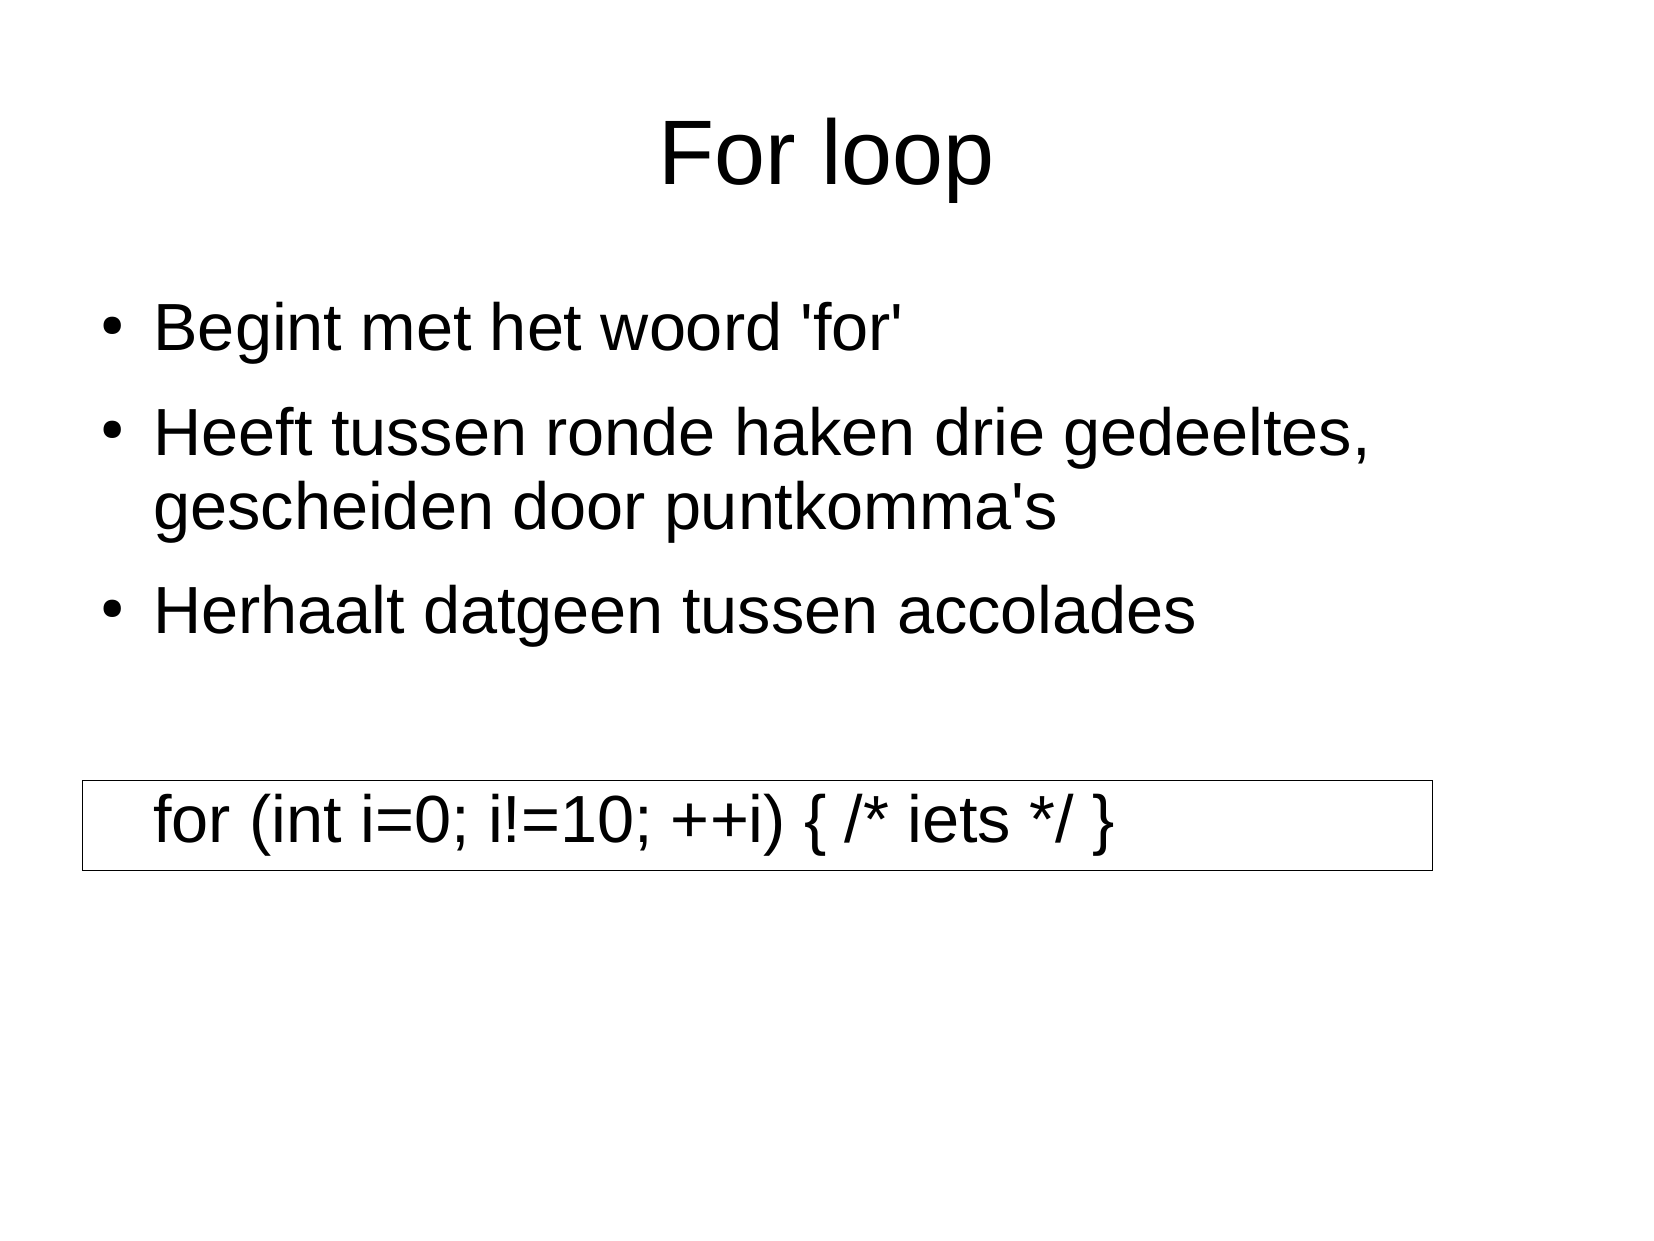

# For loop
Begint met het woord 'for'
Heeft tussen ronde haken drie gedeeltes, gescheiden door puntkomma's
Herhaalt datgeen tussen accolades
for (int i=0; i!=10; ++i) { /* iets */ }